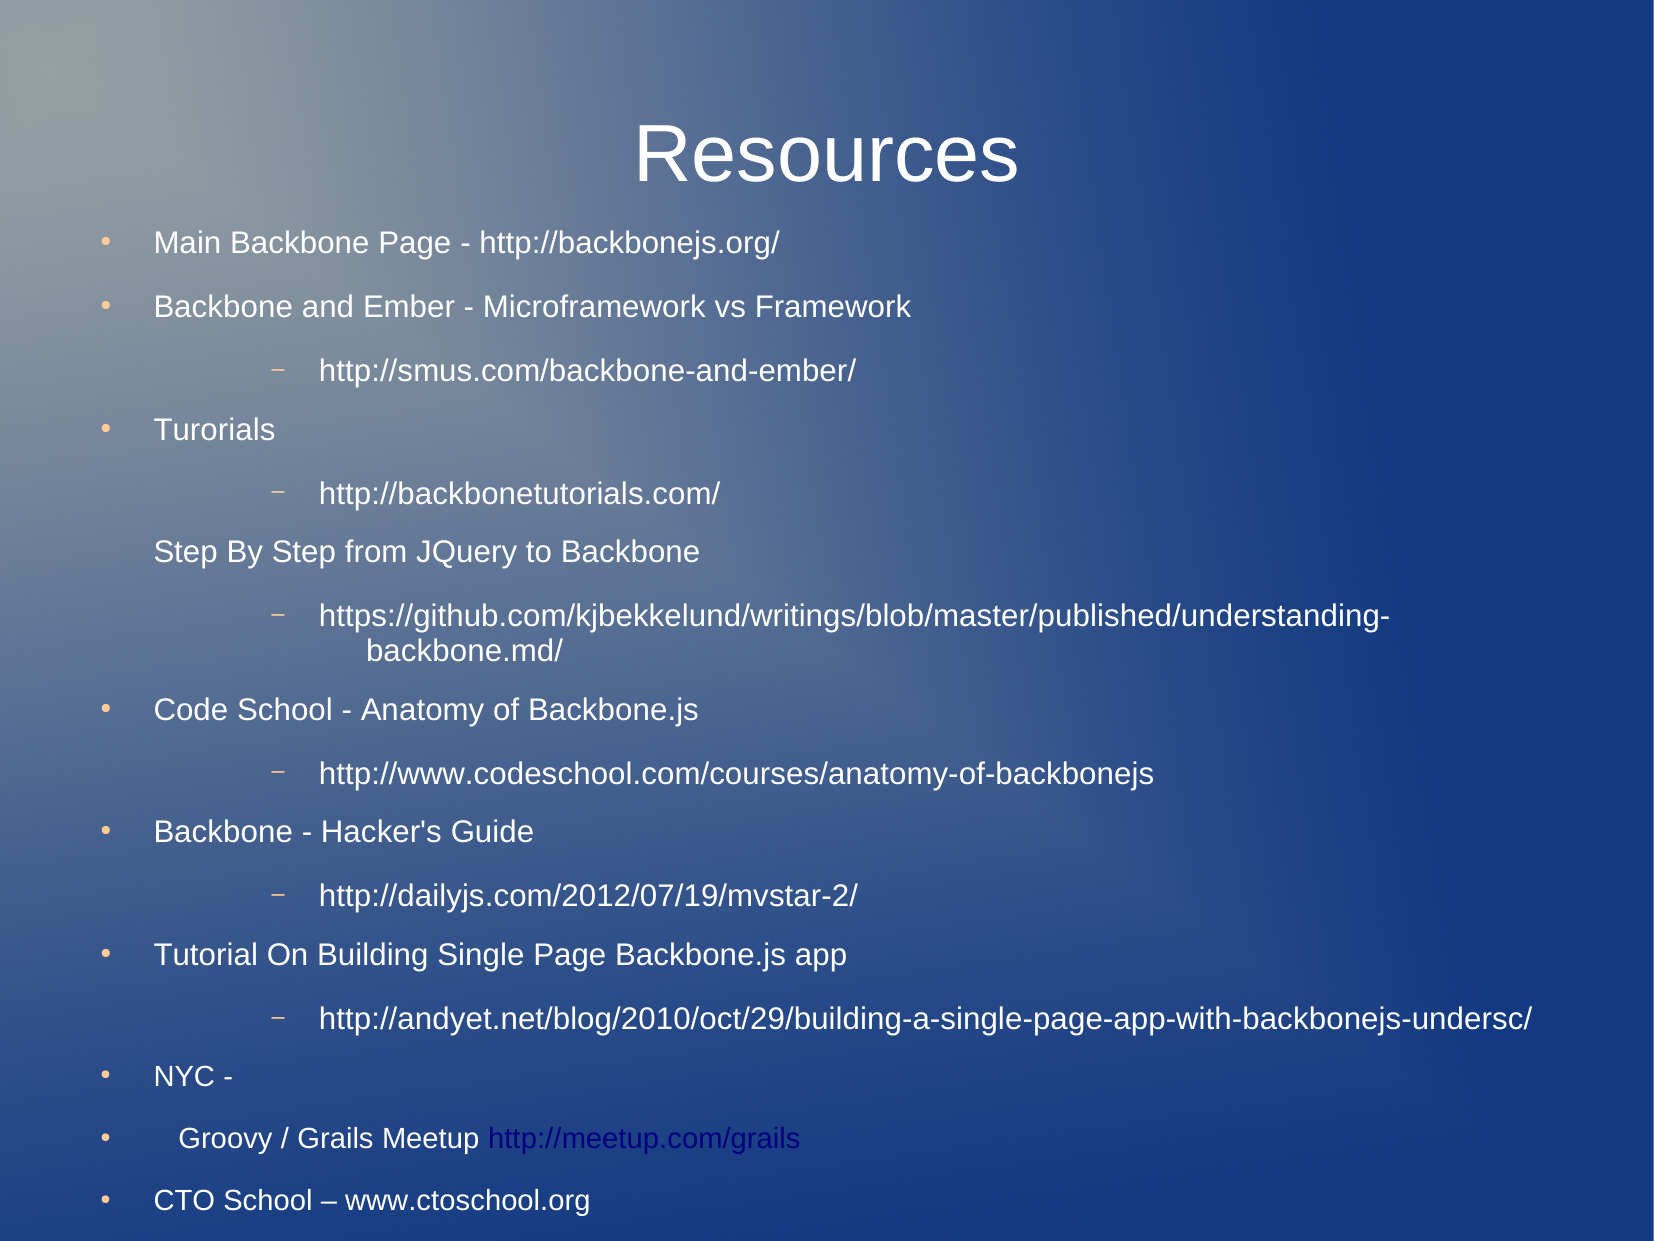

# Resources
Main Backbone Page - http://backbonejs.org/
Backbone and Ember - Microframework vs Framework
http://smus.com/backbone-and-ember/
Turorials
http://backbonetutorials.com/
Step By Step from JQuery to Backbone
https://github.com/kjbekkelund/writings/blob/master/published/understanding-backbone.md/
Code School - Anatomy of Backbone.js
http://www.codeschool.com/courses/anatomy-of-backbonejs
Backbone - Hacker's Guide
http://dailyjs.com/2012/07/19/mvstar-2/
Tutorial On Building Single Page Backbone.js app
http://andyet.net/blog/2010/oct/29/building-a-single-page-app-with-backbonejs-undersc/
NYC -
 Groovy / Grails Meetup http://meetup.com/grails
CTO School – www.ctoschool.org